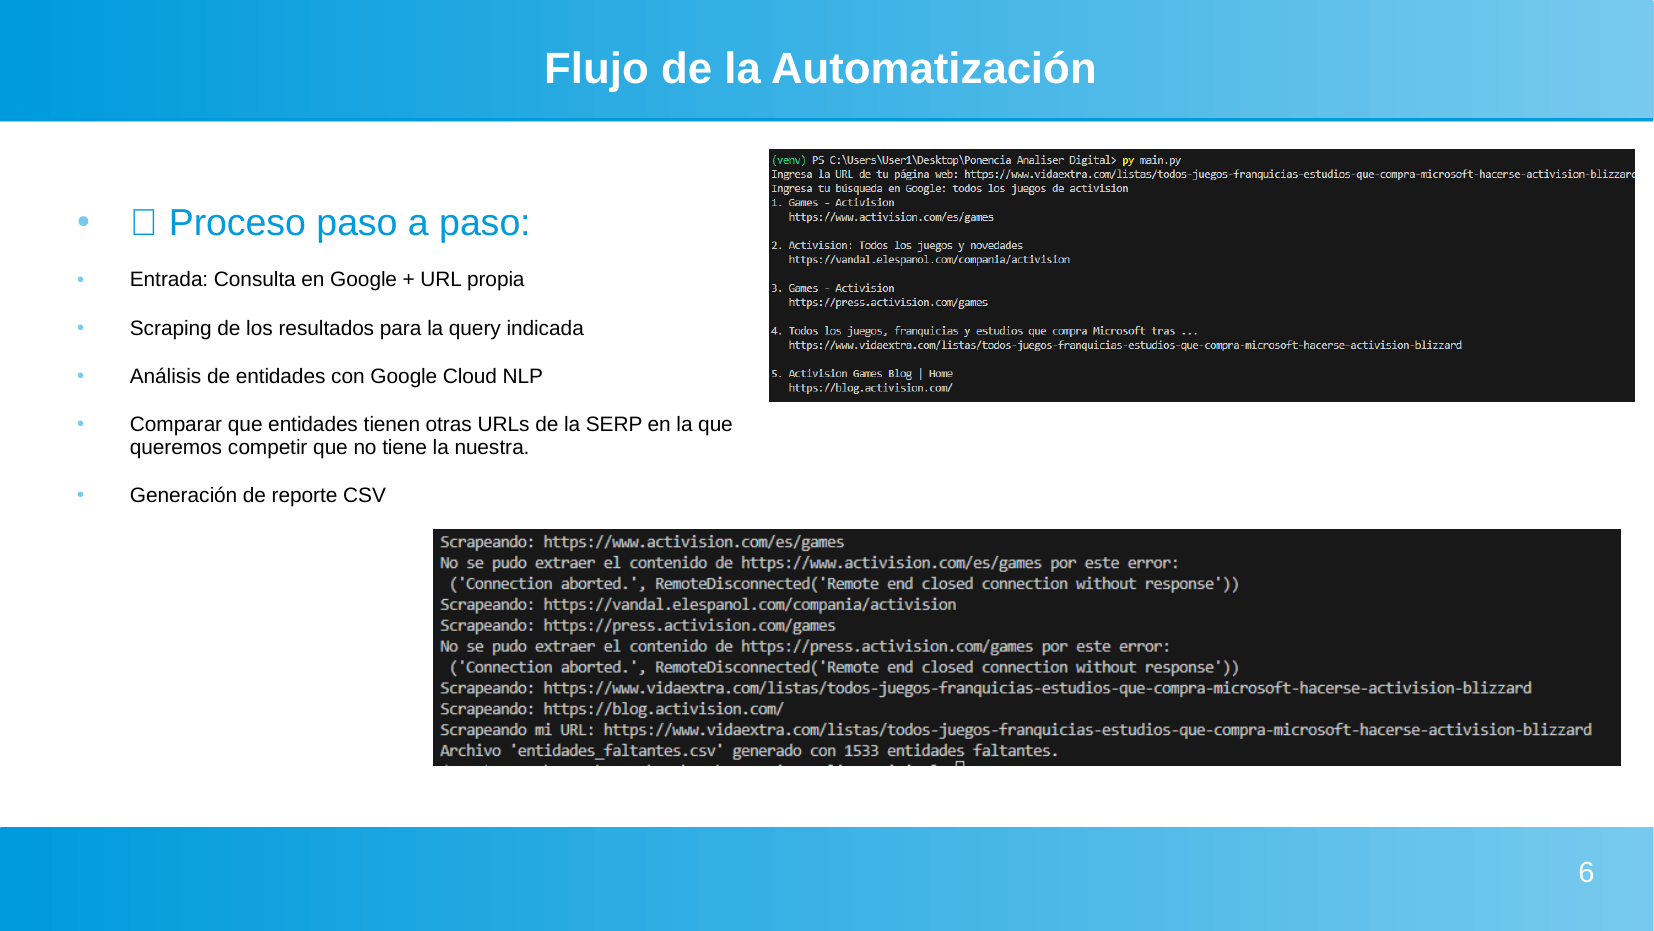

# Flujo de la Automatización
🎯 Proceso paso a paso:
Entrada: Consulta en Google + URL propia
Scraping de los resultados para la query indicada
Análisis de entidades con Google Cloud NLP
Comparar que entidades tienen otras URLs de la SERP en la que queremos competir que no tiene la nuestra.
Generación de reporte CSV
6